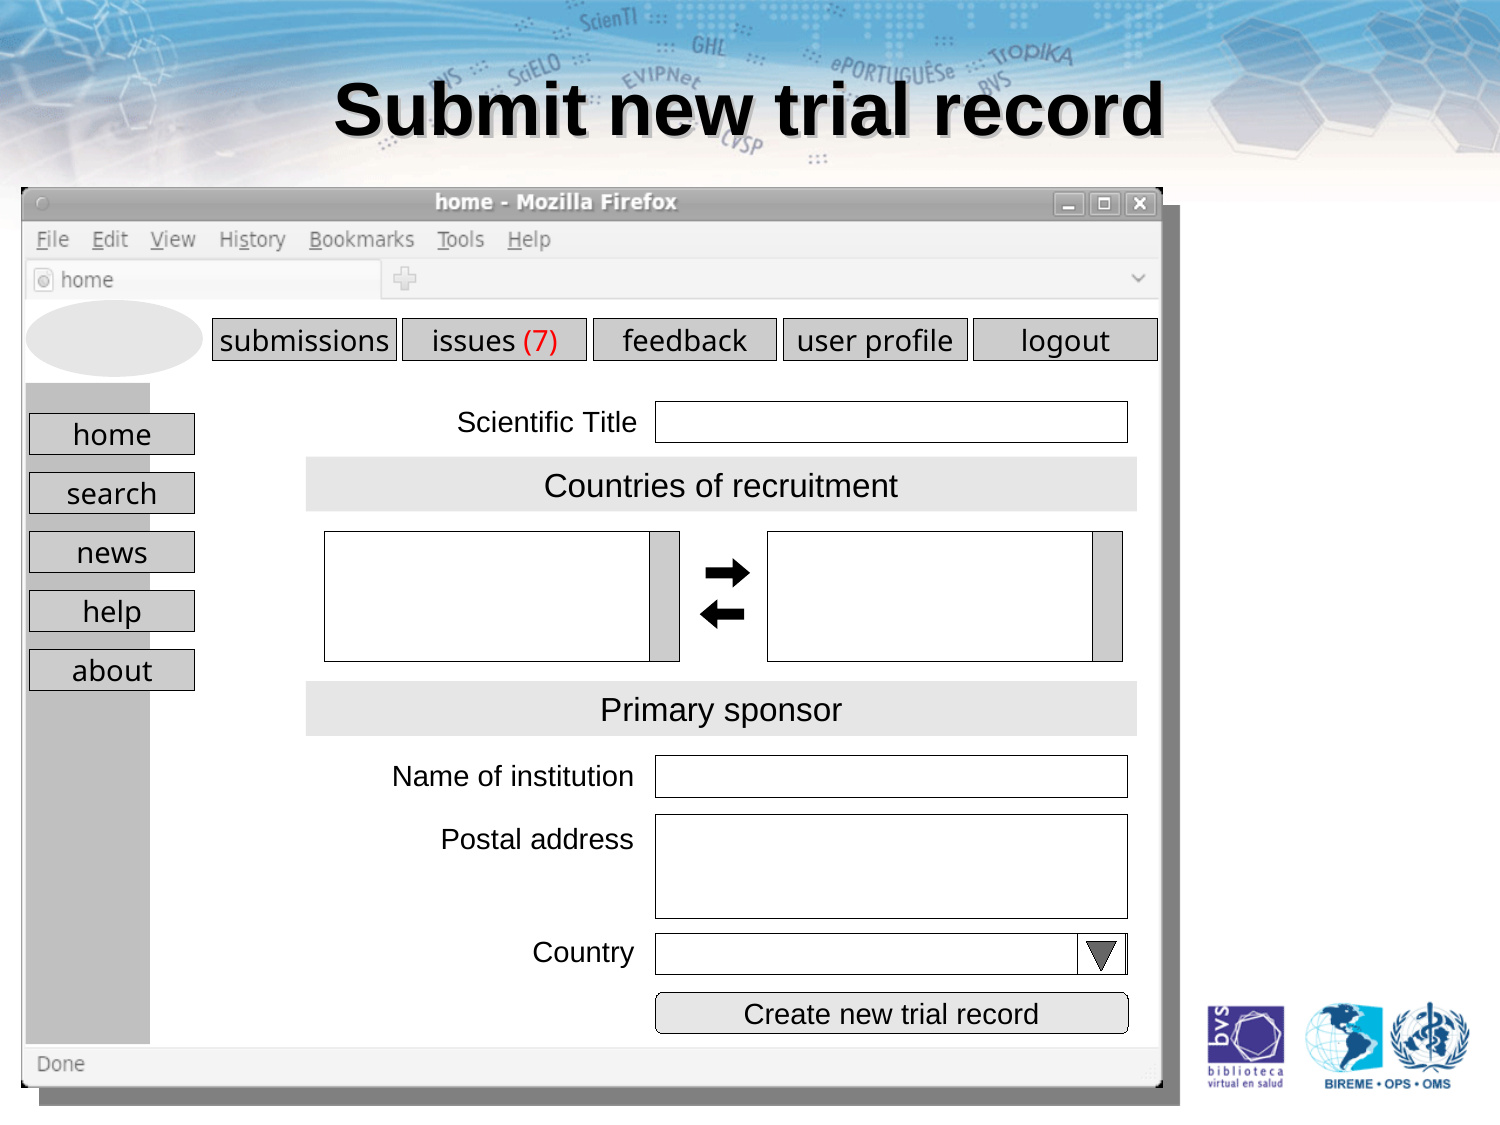

# Submit new trial record
submissions
issues (7)
feedback
user profile
logout
home
search
news
help
about
Scientific Title
Countries of recruitment
Primary sponsor
Name of institution
Postal address
Country
Create new trial record